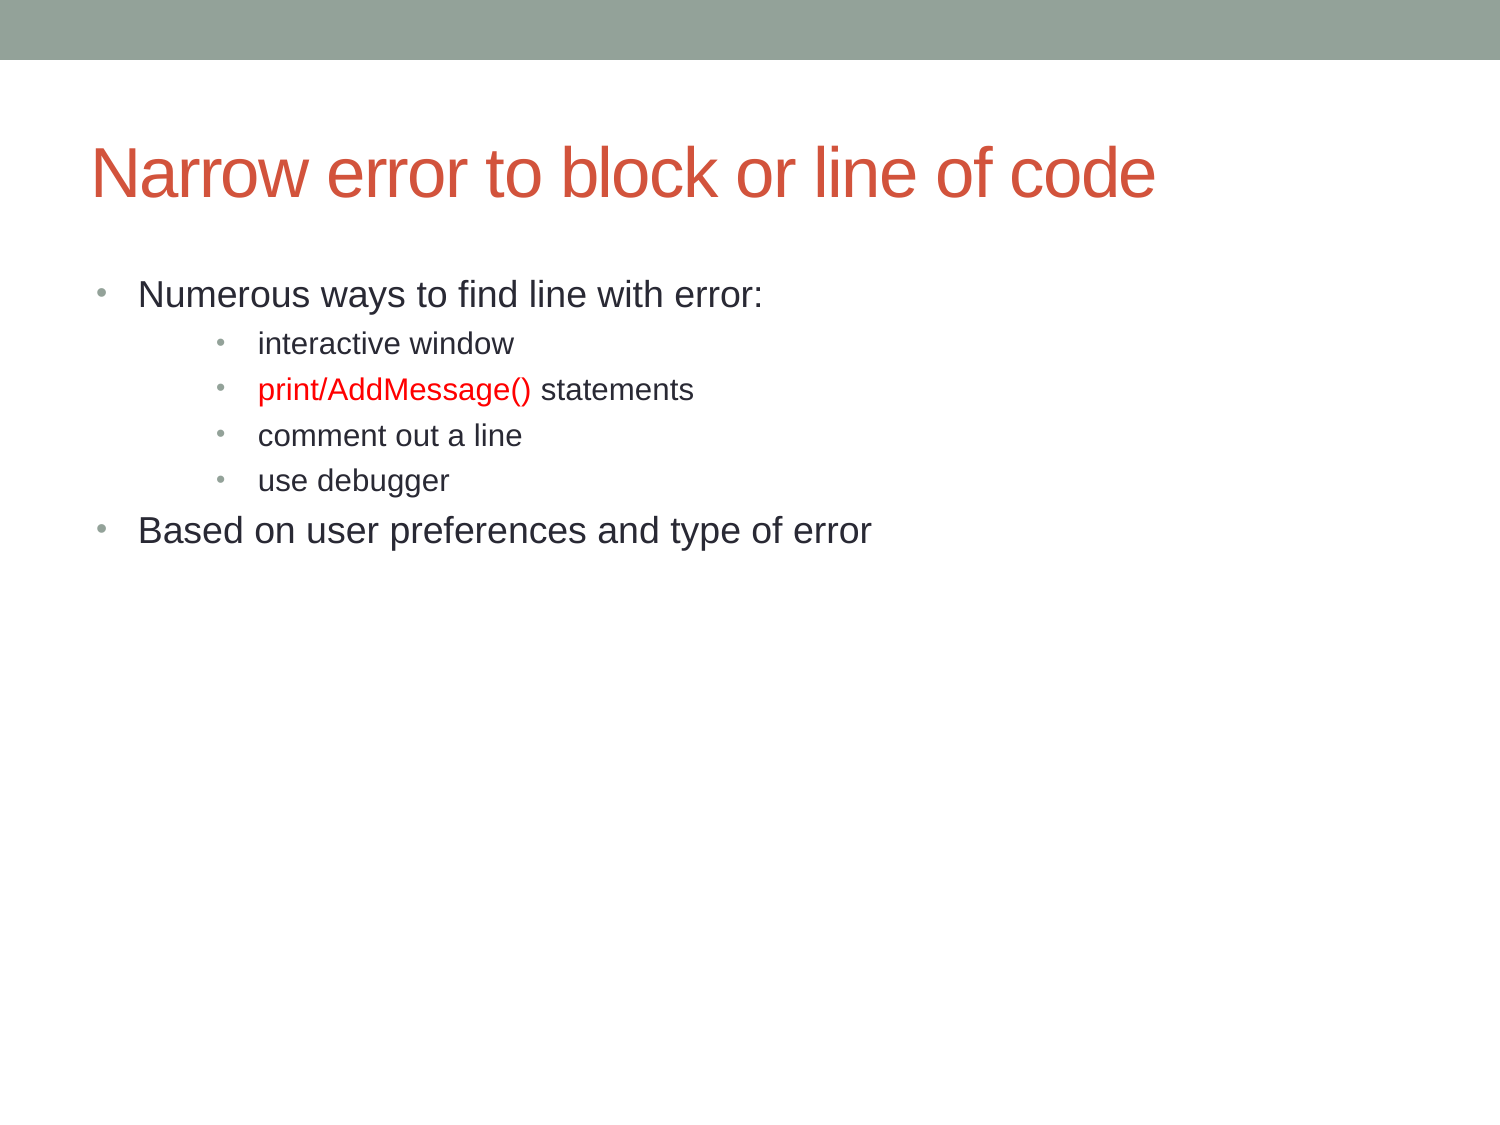

# Narrow error to block or line of code
Numerous ways to find line with error:
interactive window
print/AddMessage() statements
comment out a line
use debugger
Based on user preferences and type of error